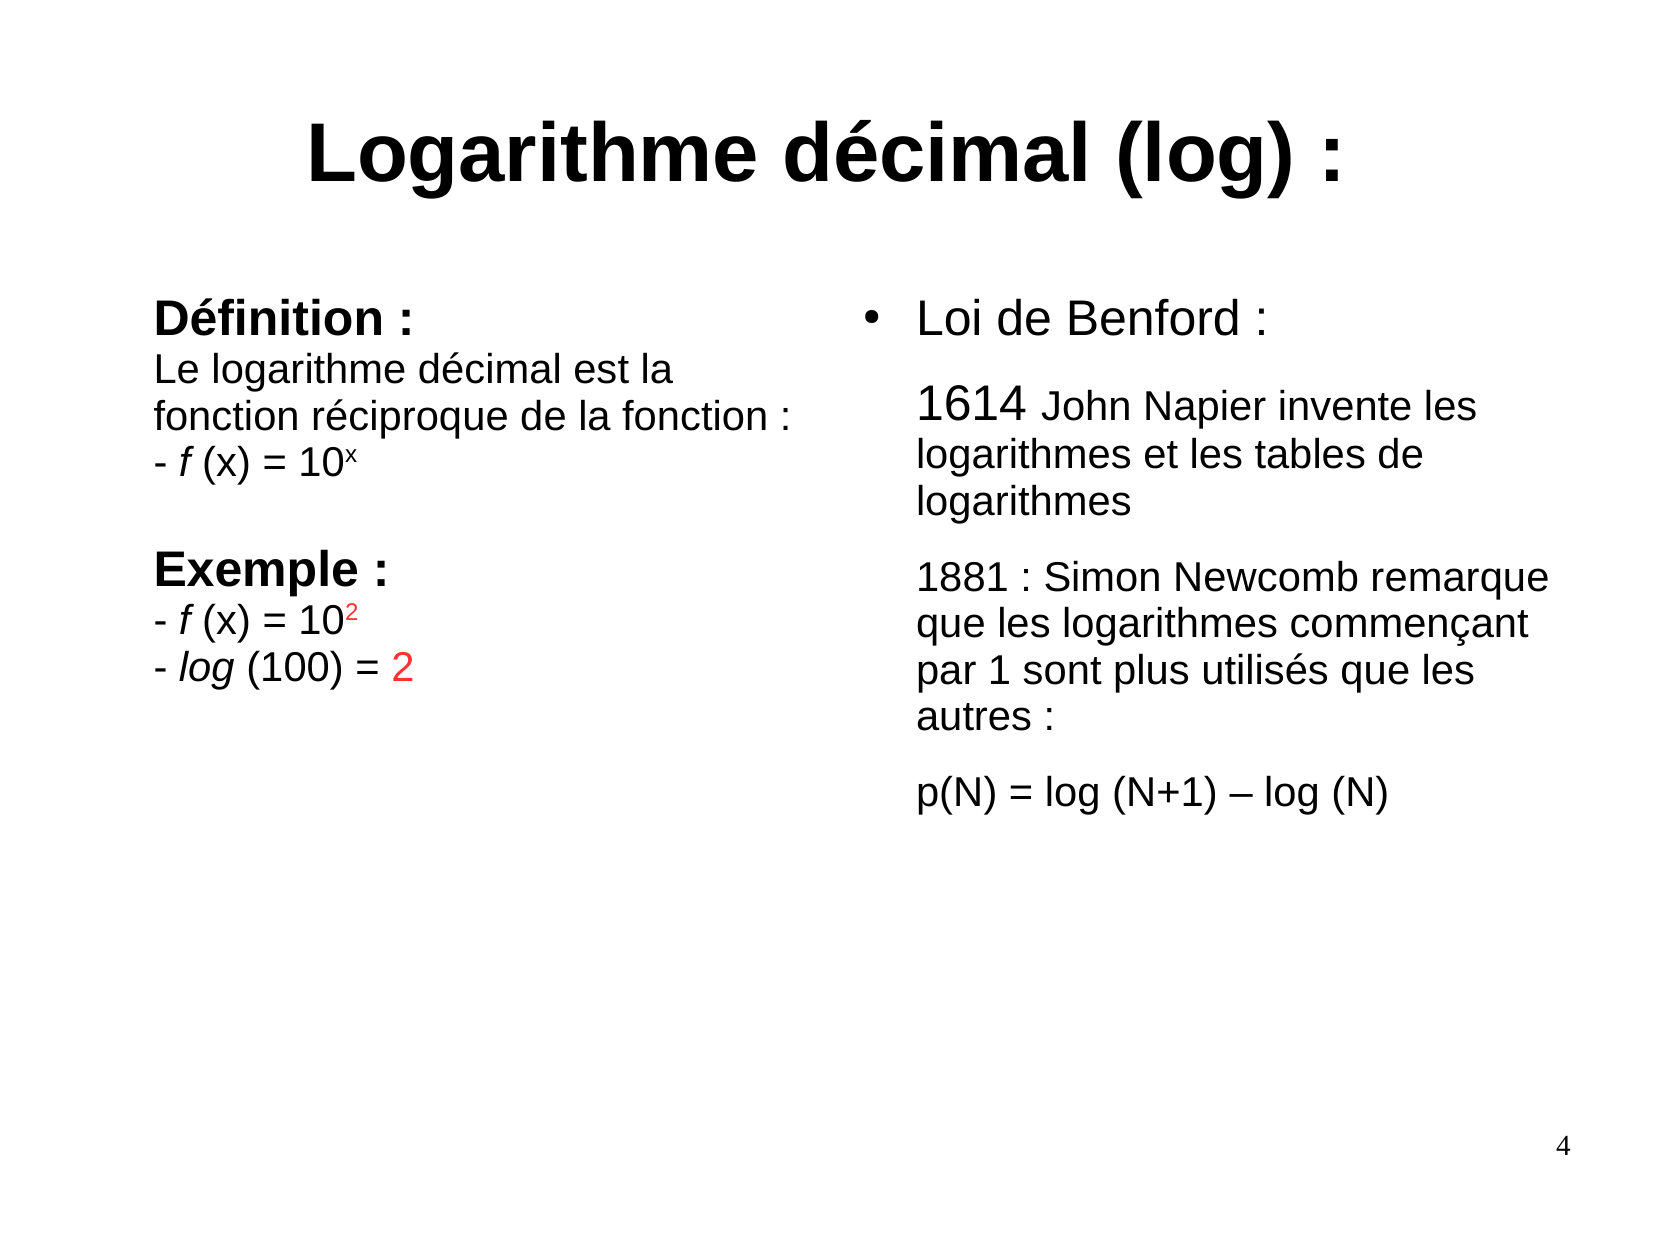

# Logarithme décimal (log) :
Définition :
Le logarithme décimal est la fonction réciproque de la fonction :
- f (x) = 10x
Exemple :
- f (x) = 102
- log (100) = 2
Loi de Benford :
1614 John Napier invente les logarithmes et les tables de logarithmes
1881 : Simon Newcomb remarque que les logarithmes commençant par 1 sont plus utilisés que les autres :
p(N) = log (N+1) – log (N)
4